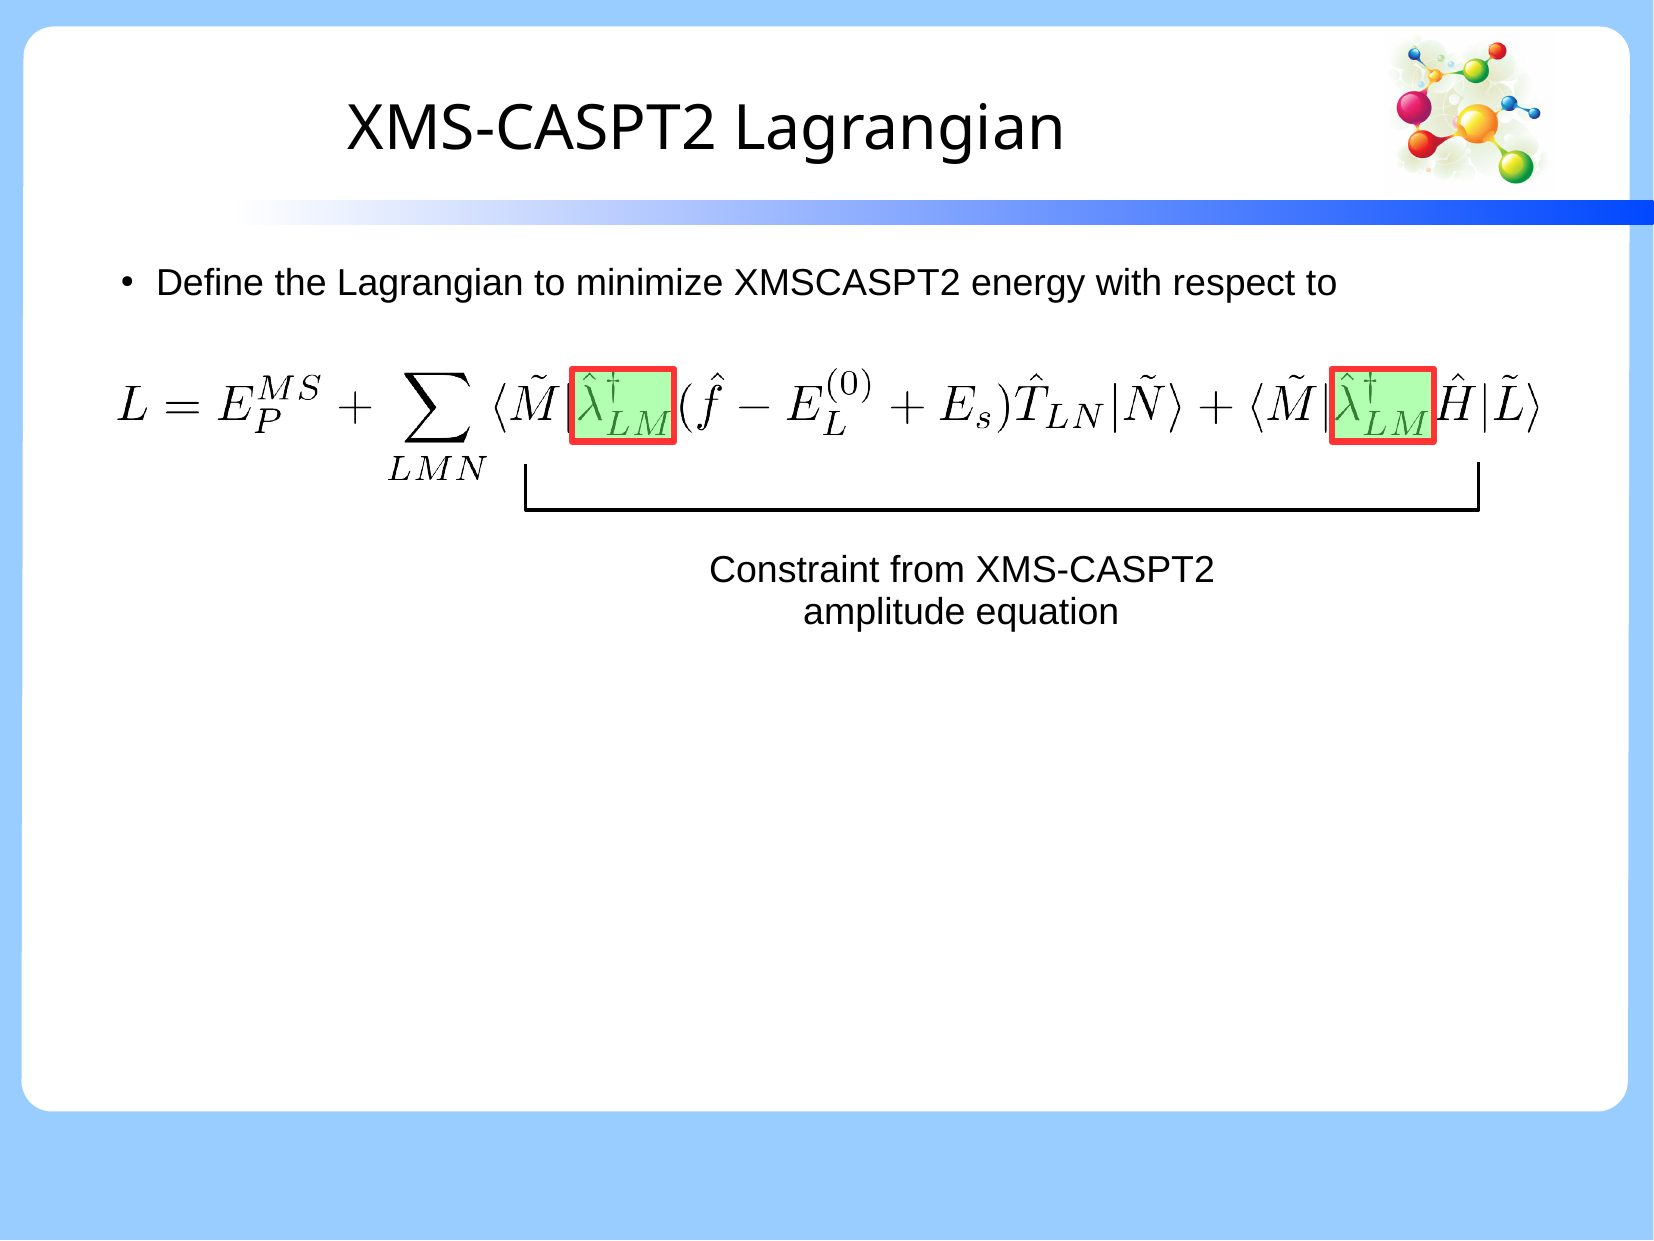

# XMS-CASPT2 Lagrangian
Define the Lagrangian to minimize XMSCASPT2 energy with respect to
Constraint from XMS-CASPT2 amplitude equation